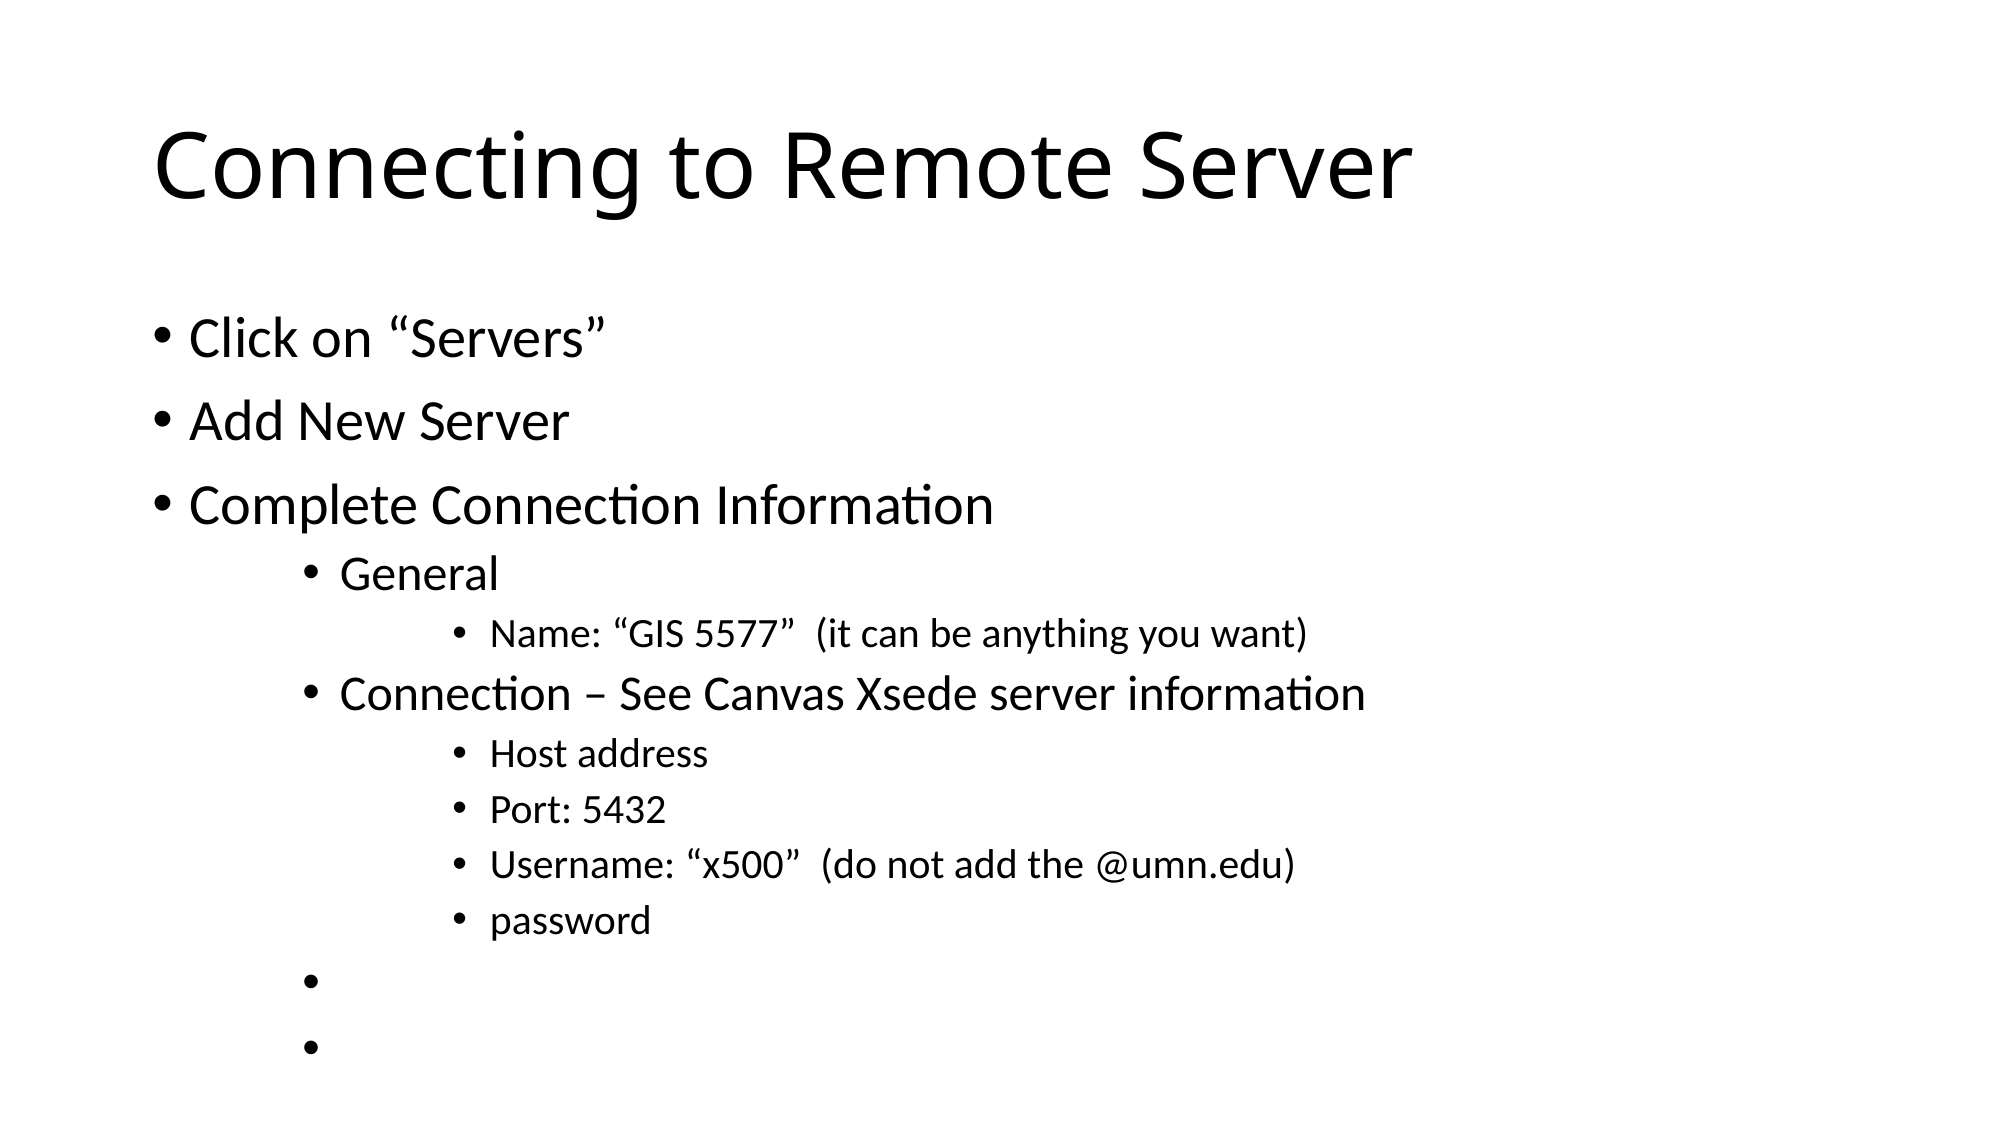

# Connecting to Remote Server
Click on “Servers”
Add New Server
Complete Connection Information
General
Name: “GIS 5577” (it can be anything you want)
Connection – See Canvas Xsede server information
Host address
Port: 5432
Username: “x500” (do not add the @umn.edu)
password